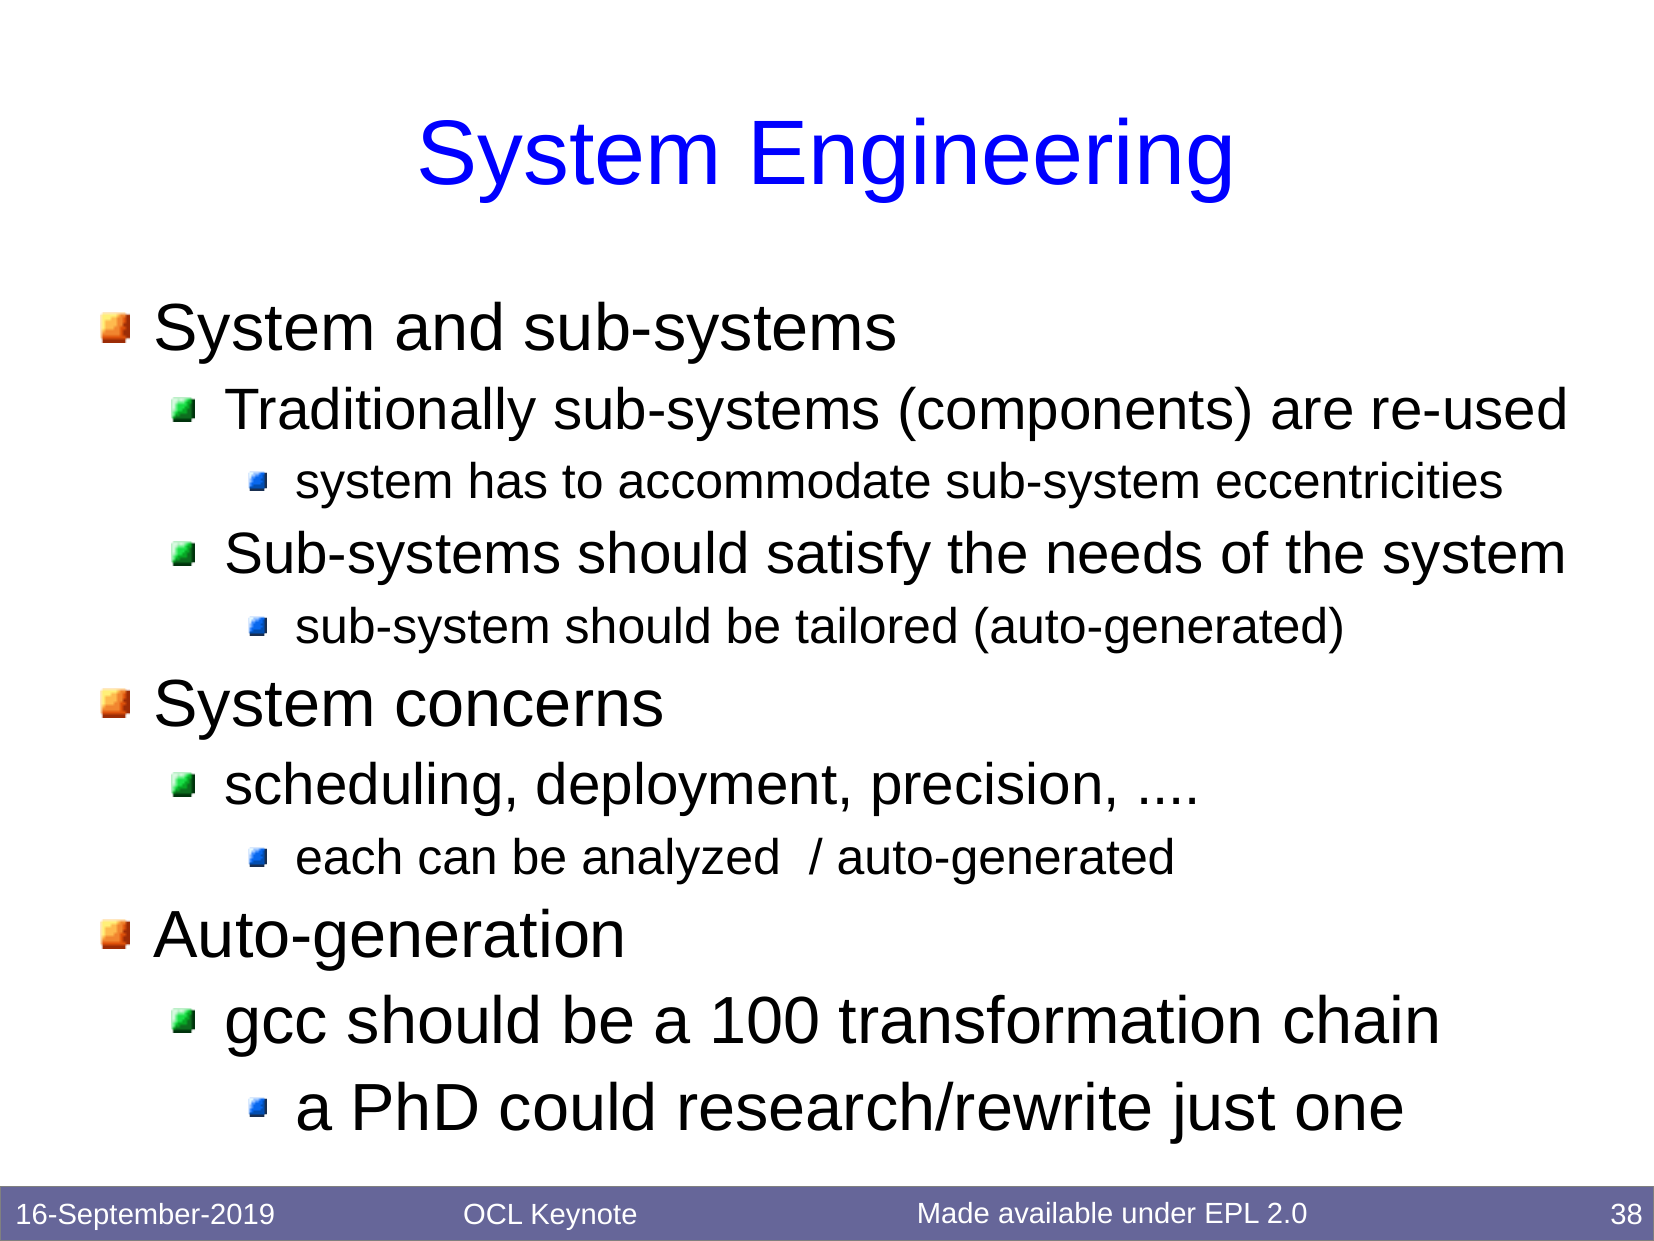

# System Engineering
System and sub-systems
Traditionally sub-systems (components) are re-used
system has to accommodate sub-system eccentricities
Sub-systems should satisfy the needs of the system
sub-system should be tailored (auto-generated)
System concerns
scheduling, deployment, precision, ....
each can be analyzed / auto-generated
Auto-generation
gcc should be a 100 transformation chain
a PhD could research/rewrite just one
16-September-2019
OCL Keynote
38